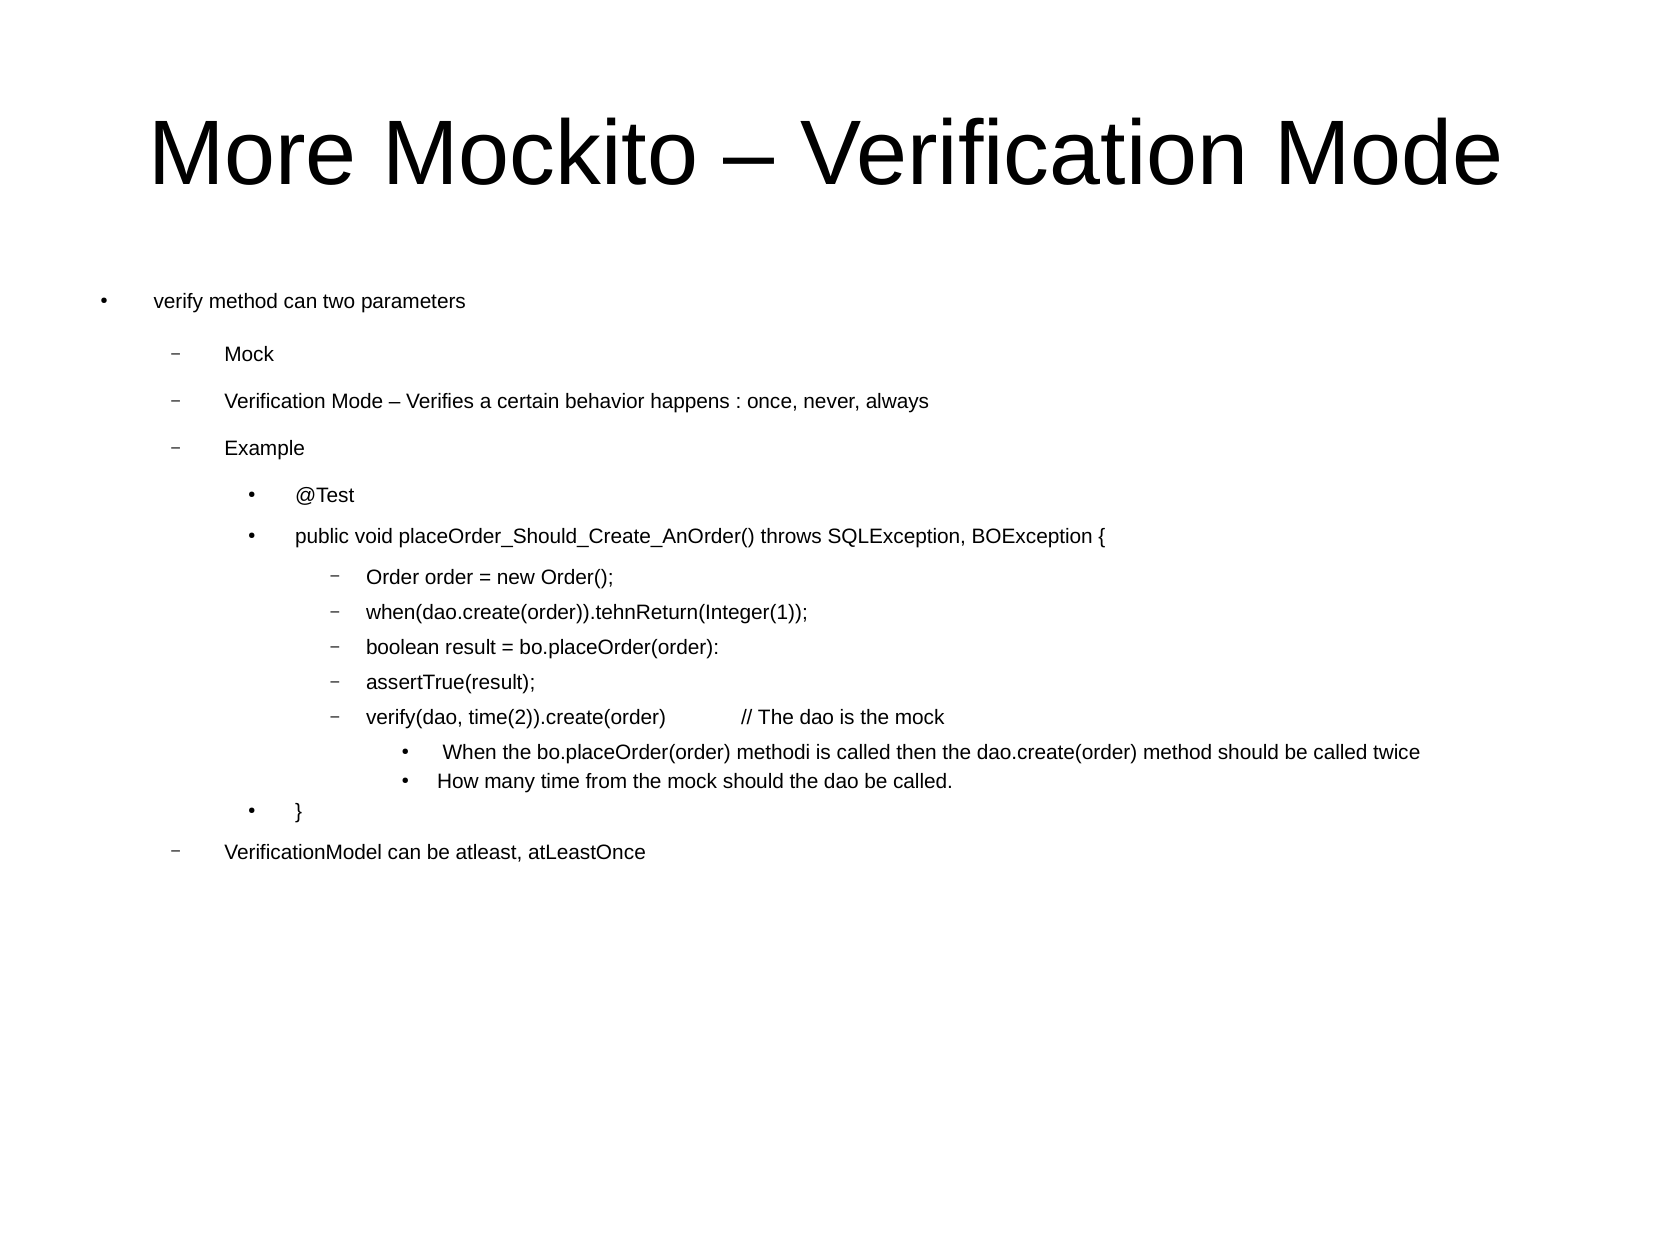

# More Mockito – Verification Mode
verify method can two parameters
Mock
Verification Mode – Verifies a certain behavior happens : once, never, always
Example
@Test
public void placeOrder_Should_Create_AnOrder() throws SQLException, BOException {
Order order = new Order();
when(dao.create(order)).tehnReturn(Integer(1));
boolean result = bo.placeOrder(order):
assertTrue(result);
verify(dao, time(2)).create(order) 	// The dao is the mock
 When the bo.placeOrder(order) methodi is called then the dao.create(order) method should be called twice
How many time from the mock should the dao be called.
}
VerificationModel can be atleast, atLeastOnce